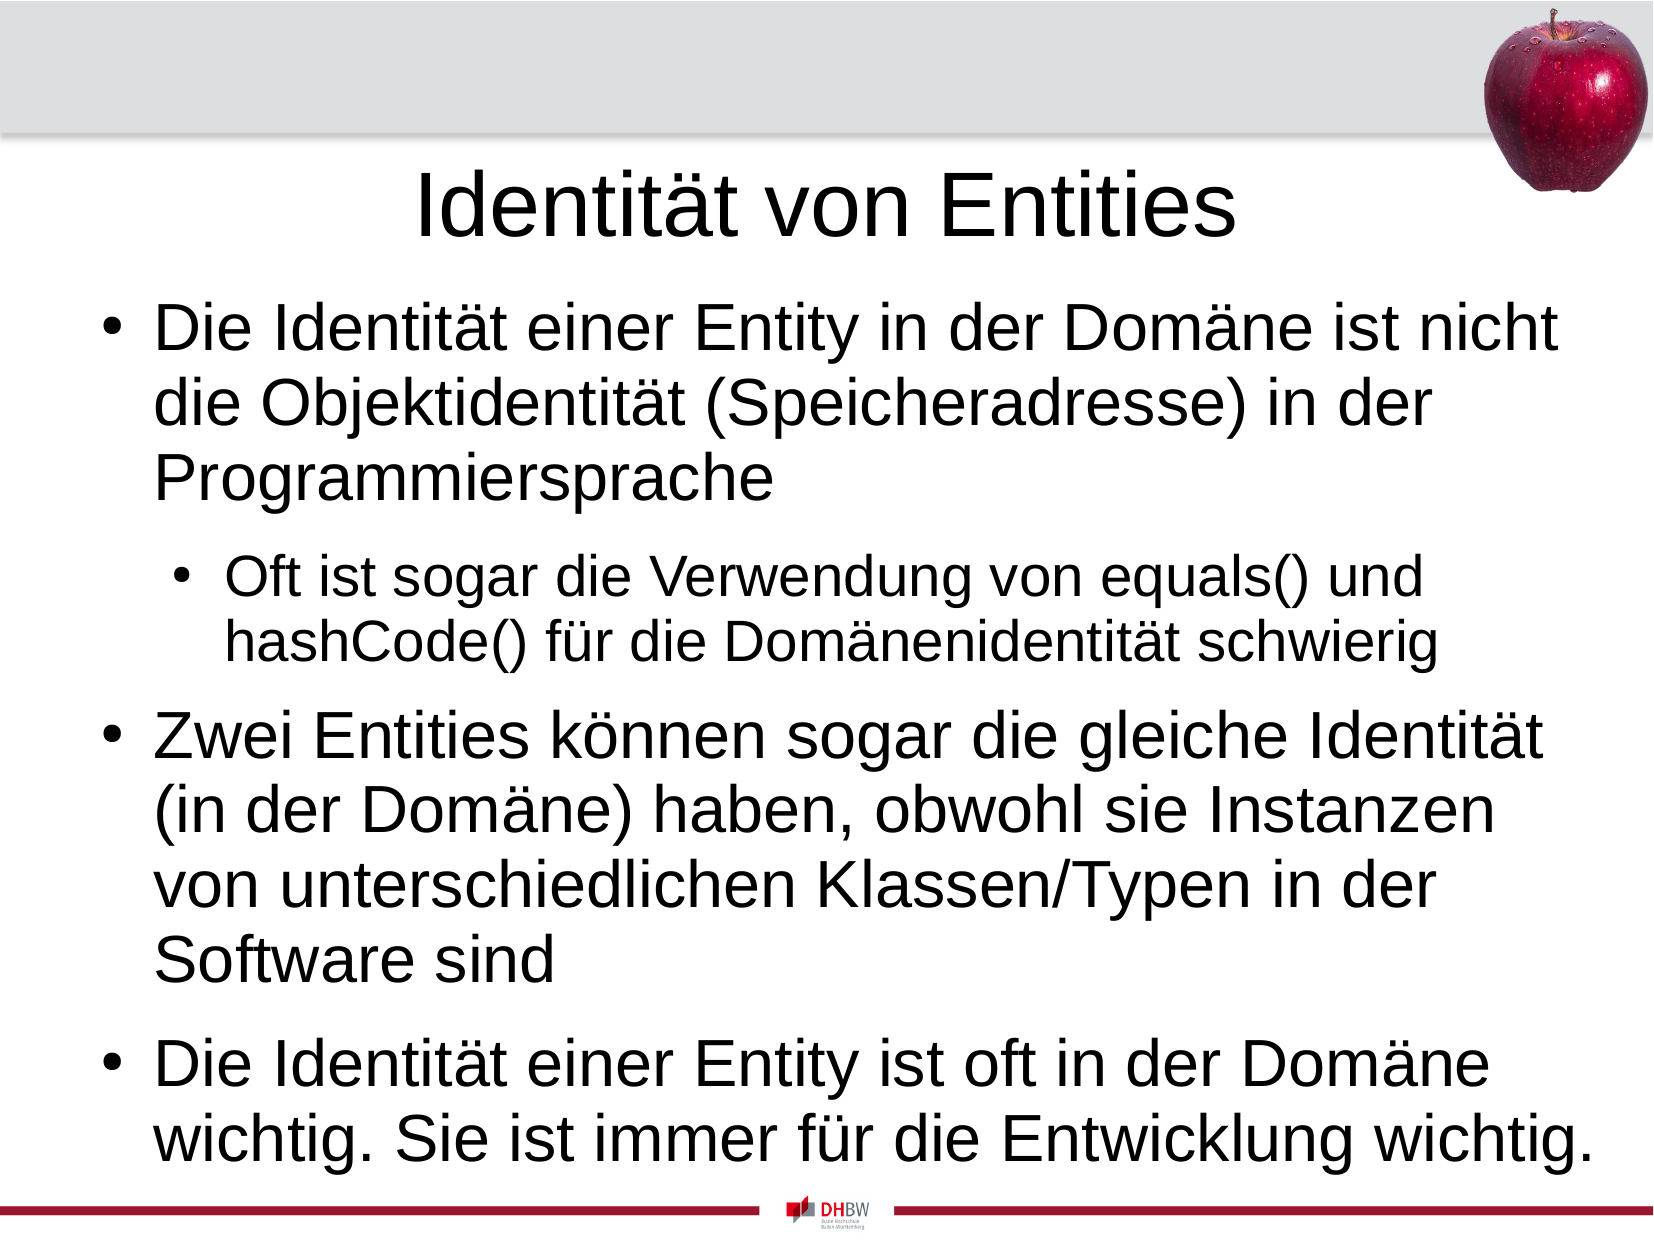

Identität von Entities
# Die Identität einer Entity in der Domäne ist nicht die Objektidentität (Speicheradresse) in der Programmiersprache
Oft ist sogar die Verwendung von equals() und hashCode() für die Domänenidentität schwierig
Zwei Entities können sogar die gleiche Identität (in der Domäne) haben, obwohl sie Instanzen von unterschiedlichen Klassen/Typen in der Software sind
Die Identität einer Entity ist oft in der Domäne wichtig. Sie ist immer für die Entwicklung wichtig.